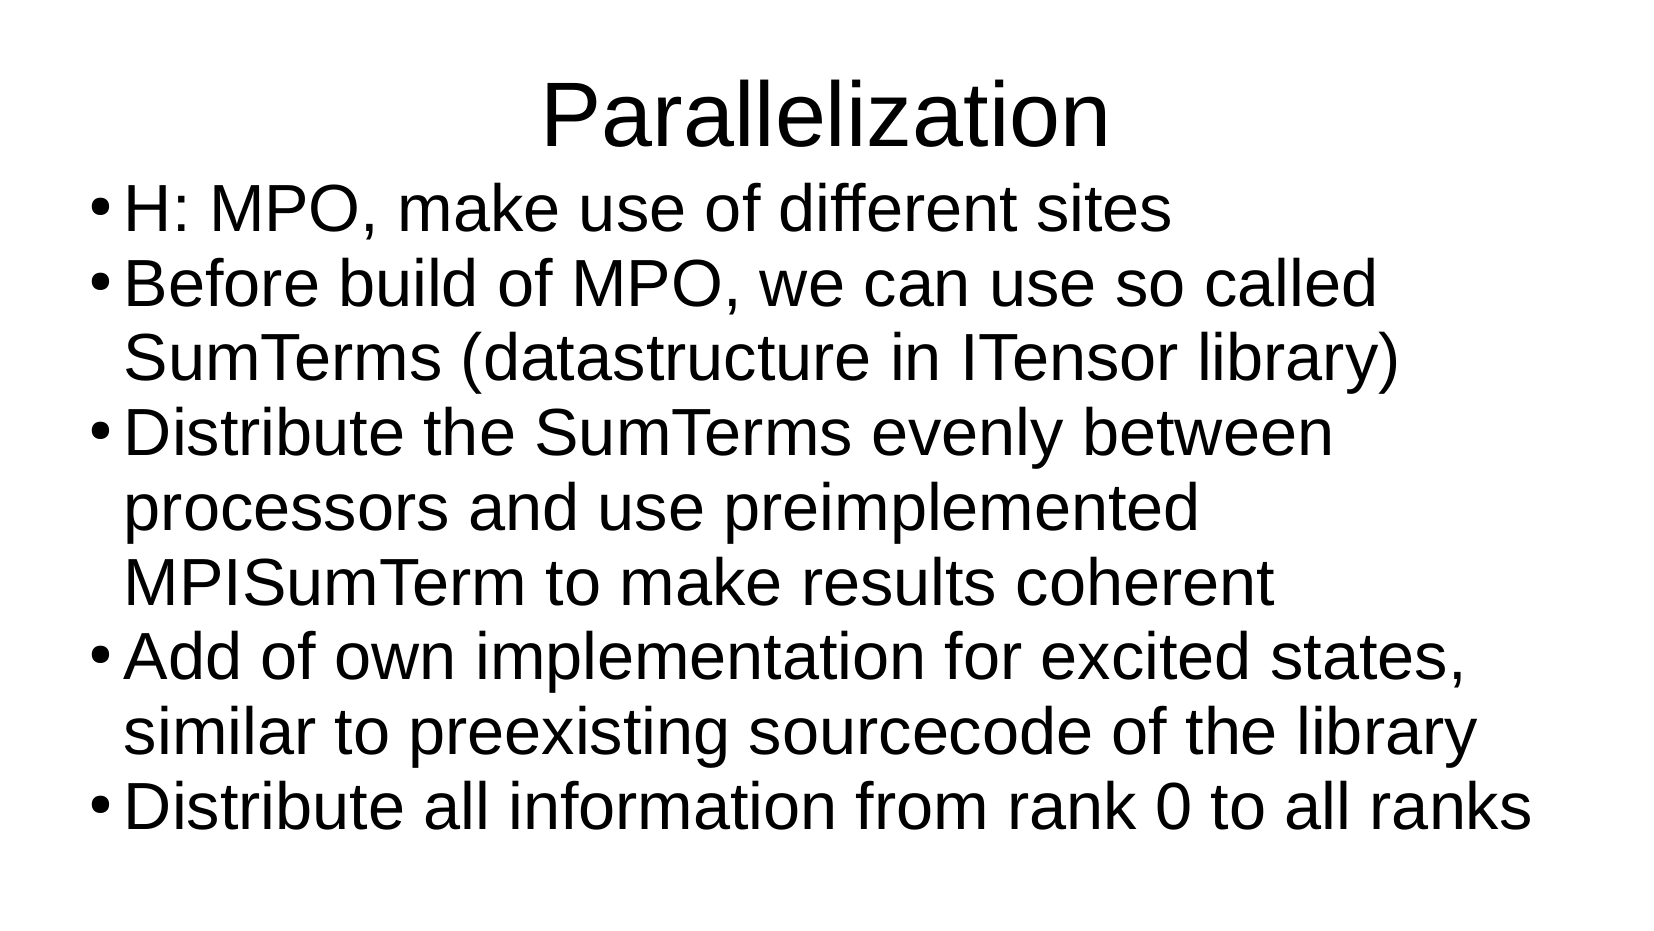

# Parallelization
H: MPO, make use of different sites
Before build of MPO, we can use so called SumTerms (datastructure in ITensor library)
Distribute the SumTerms evenly between processors and use preimplemented MPISumTerm to make results coherent
Add of own implementation for excited states,
similar to preexisting sourcecode of the library
Distribute all information from rank 0 to all ranks